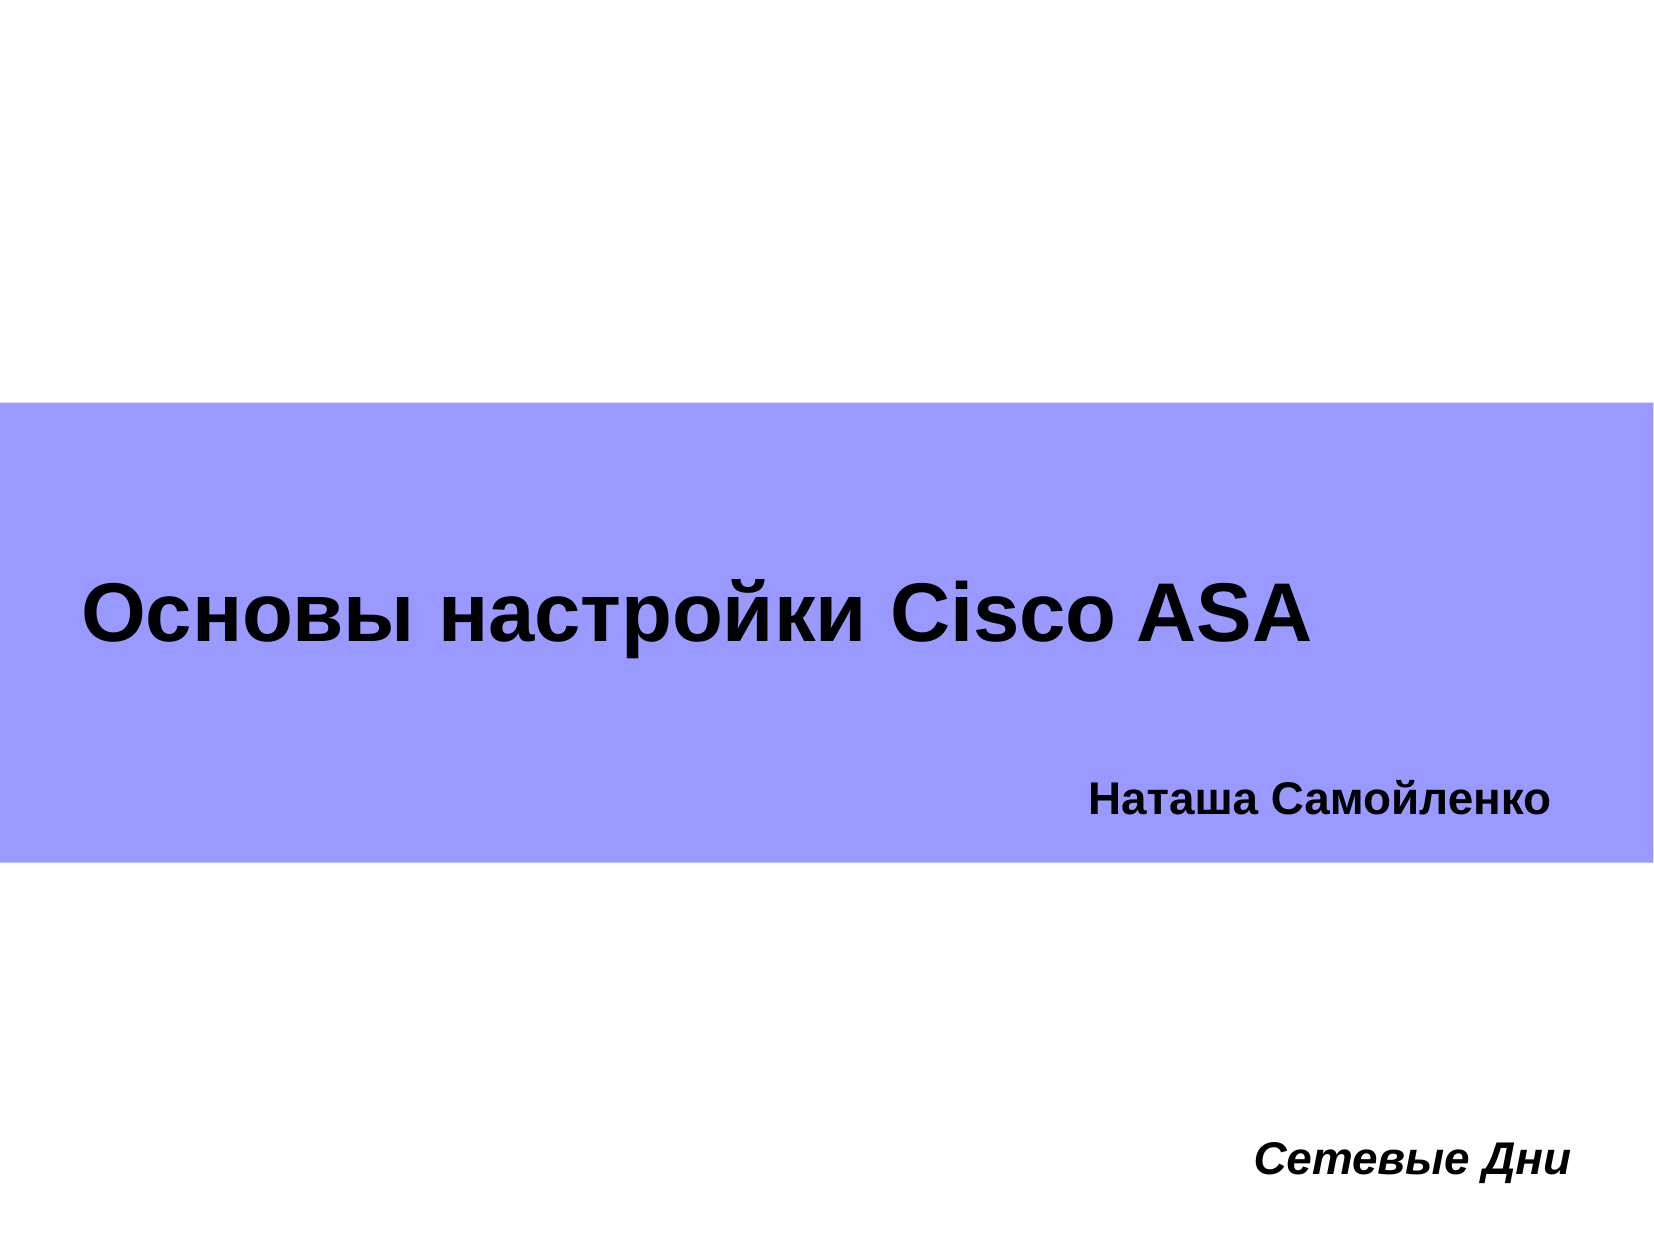

Основы настройки Cisco ASA
Наташа Самойленко
Сетевые Дни